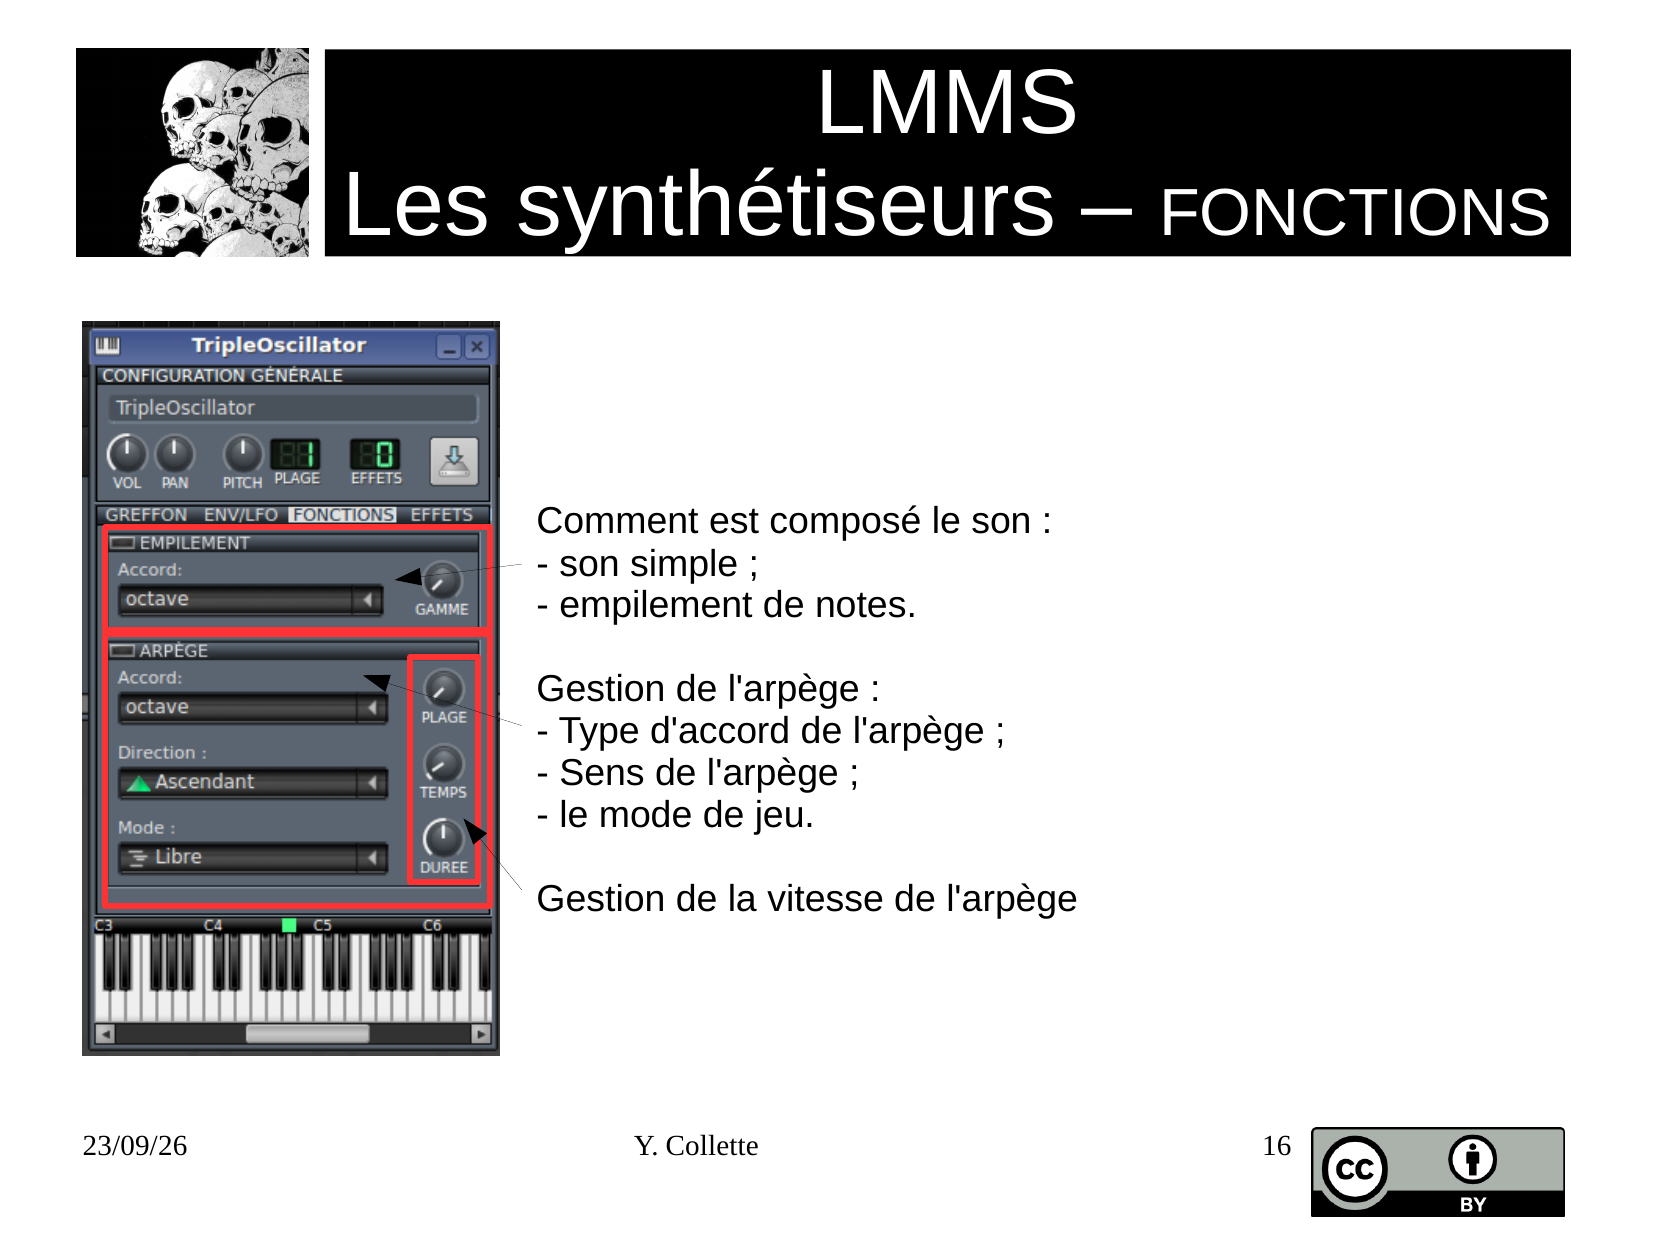

# LMMS Les synthétiseurs – FONCTIONS
Comment est composé le son :
- son simple ;
- empilement de notes.
Gestion de l'arpège :
- Type d'accord de l'arpège ;
- Sens de l'arpège ;
- le mode de jeu.
Gestion de la vitesse de l'arpège
Y. Collette
16